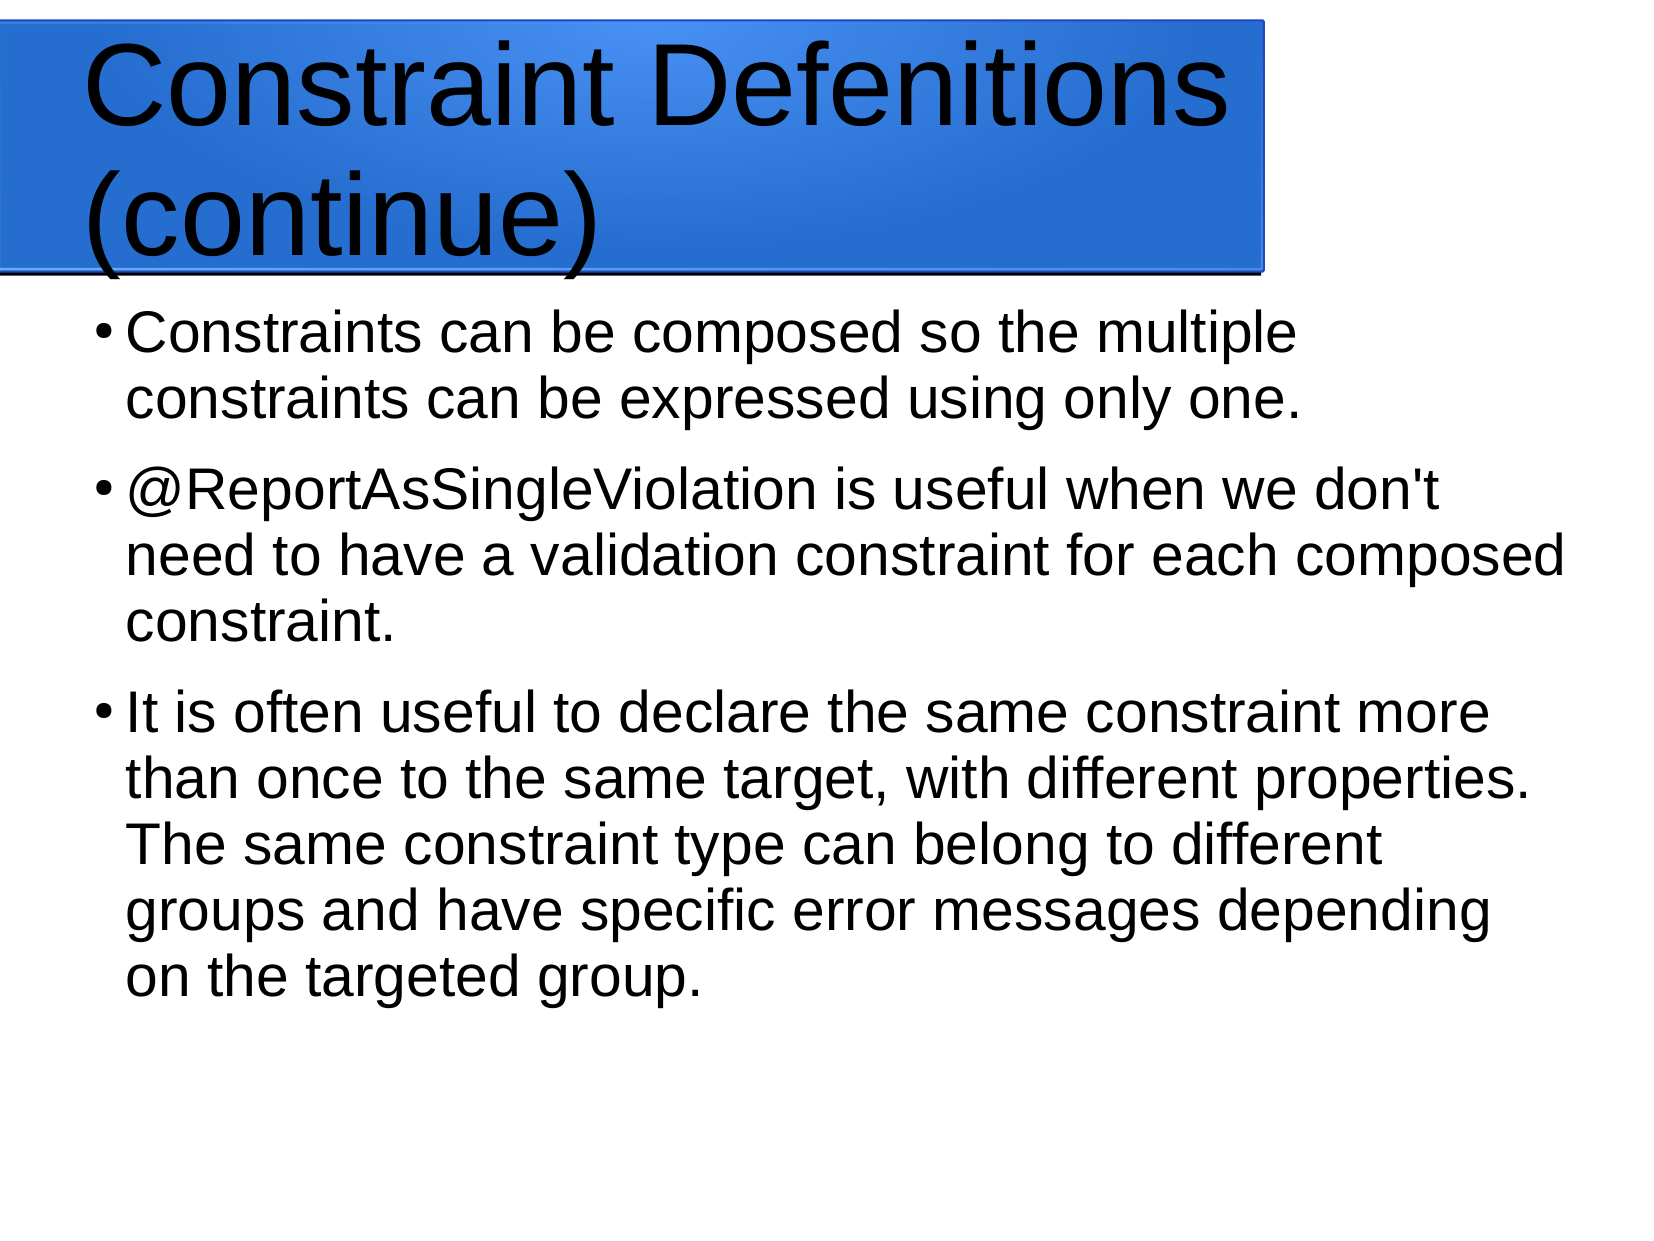

# Constraint Defenitions (continue)
Constraints can be composed so the multiple constraints can be expressed using only one.
@ReportAsSingleViolation is useful when we don't need to have a validation constraint for each composed constraint.
It is often useful to declare the same constraint more than once to the same target, with different properties. The same constraint type can belong to different groups and have specific error messages depending on the targeted group.